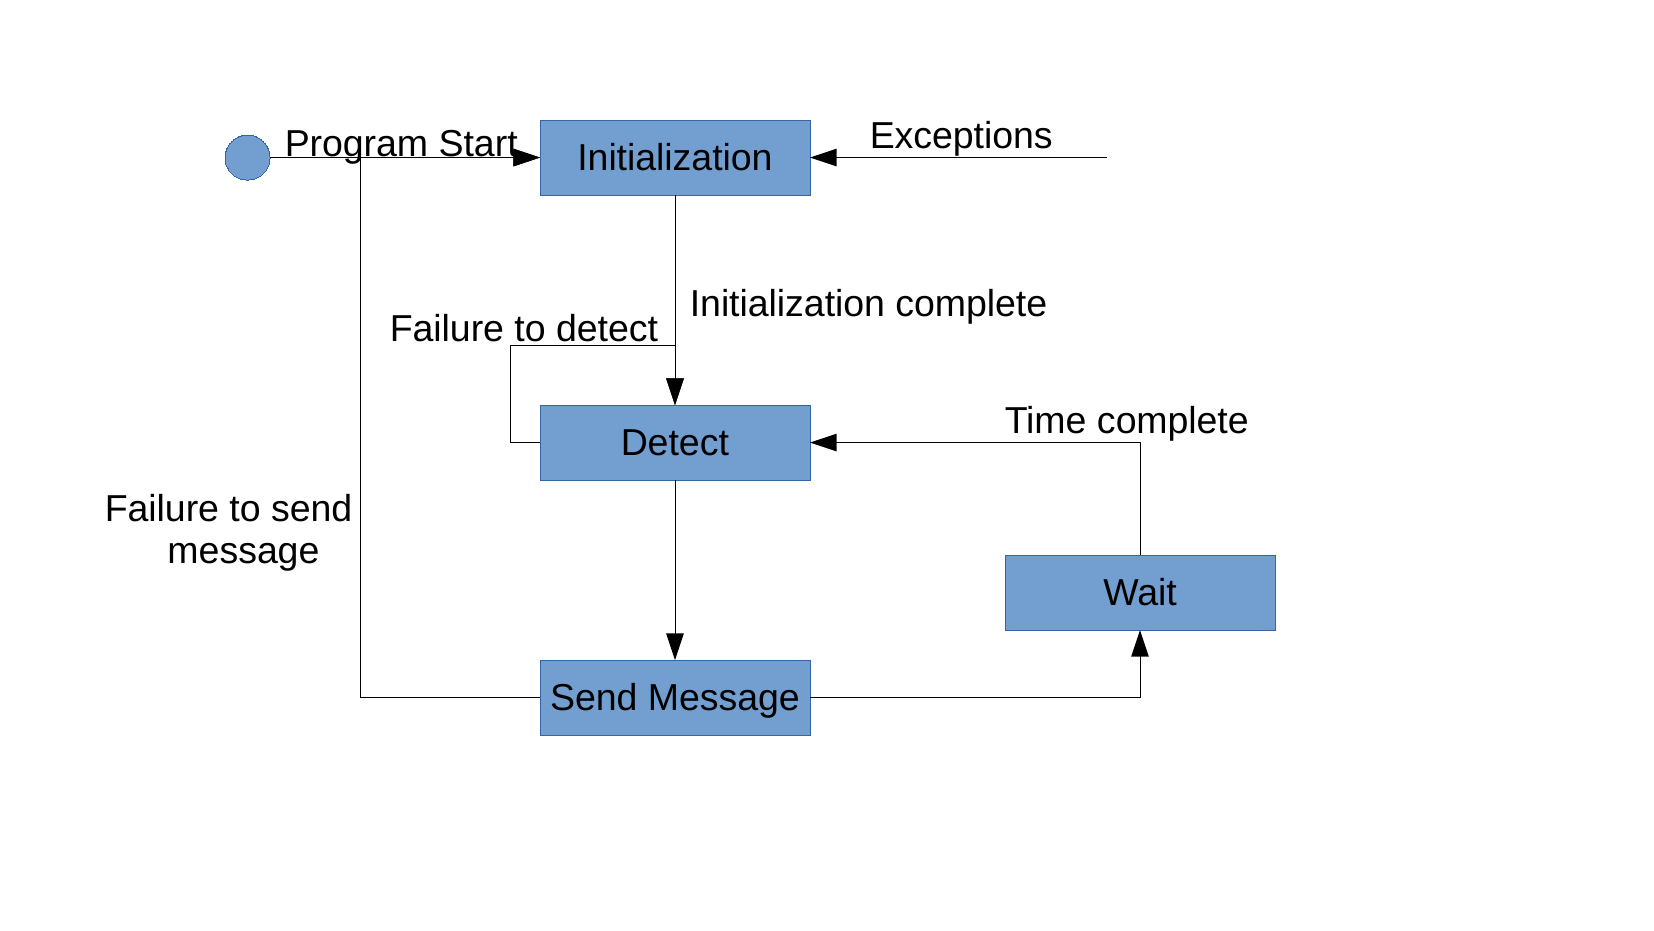

Exceptions
Program Start
Initialization
Initialization complete
Failure to detect
Time complete
Detect
Failure to send message
Wait
Send Message